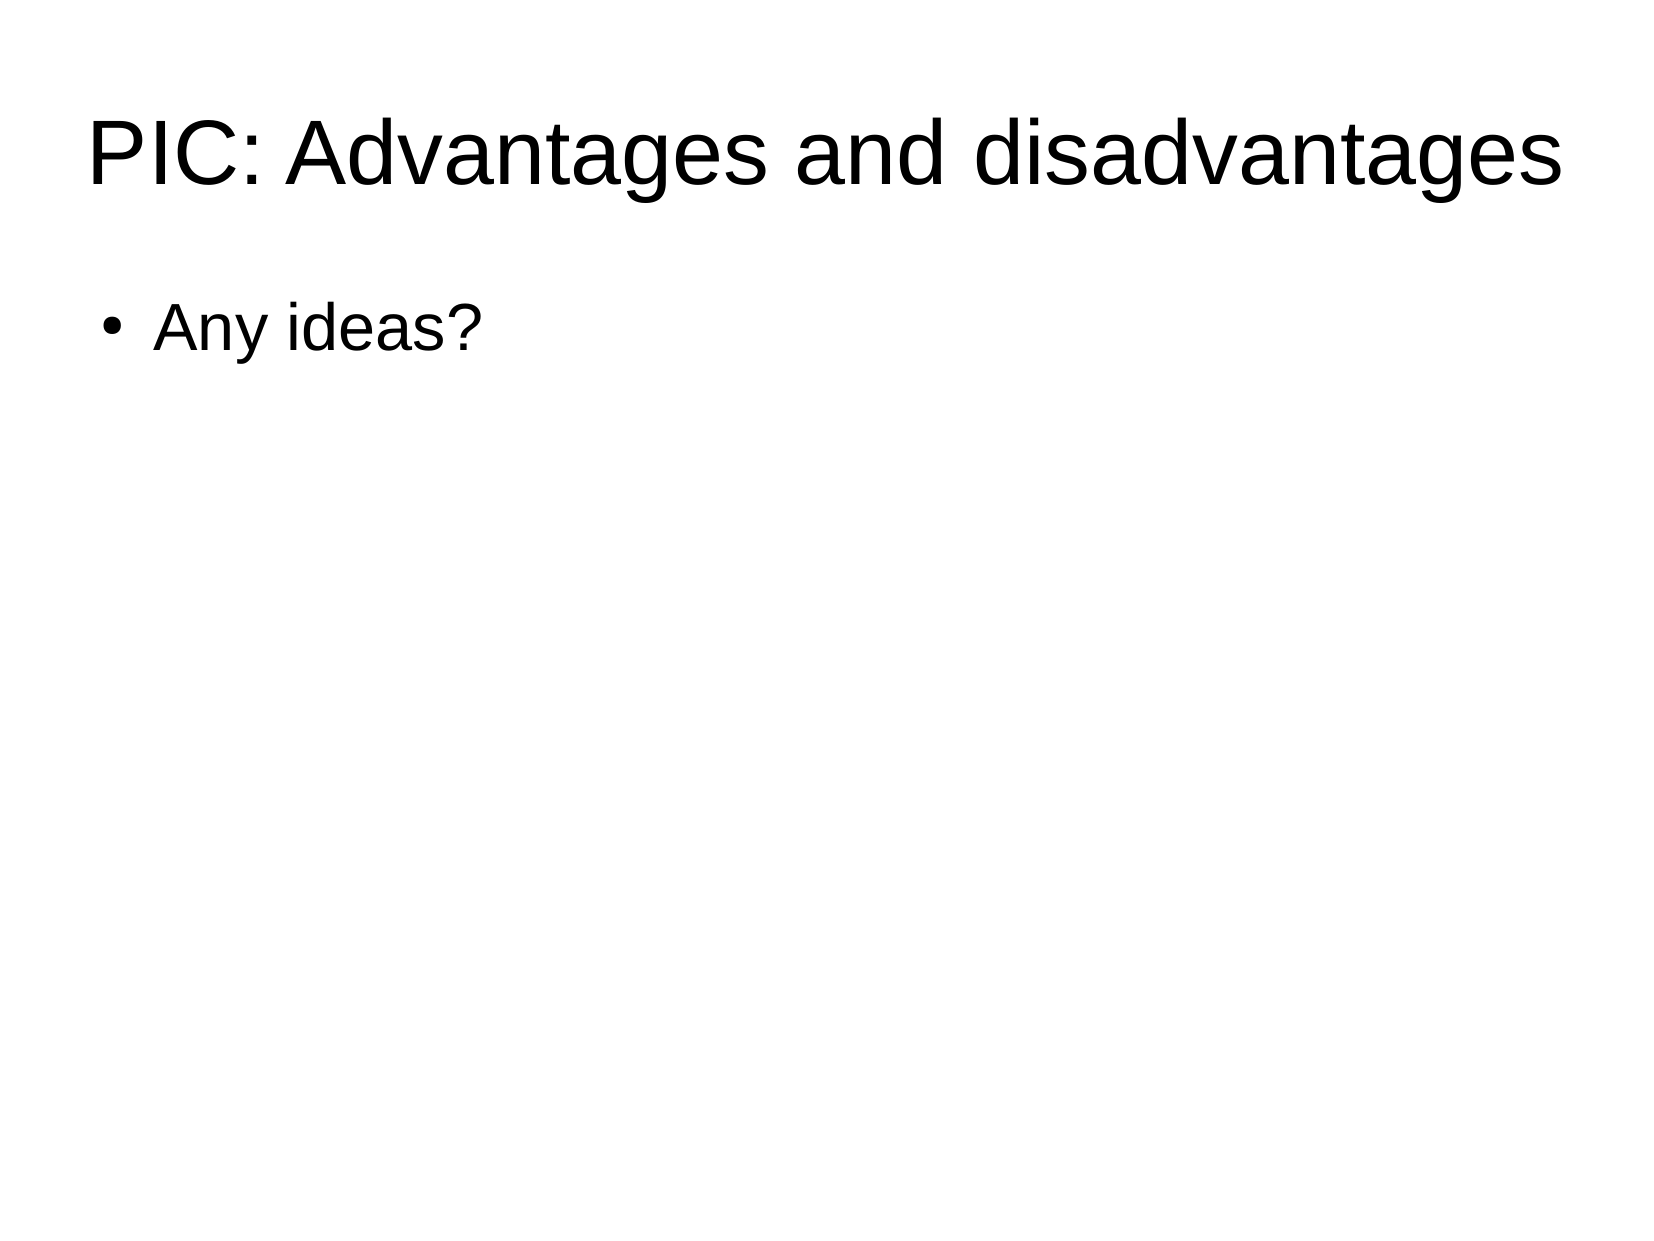

# PIC: Advantages and disadvantages
Any ideas?